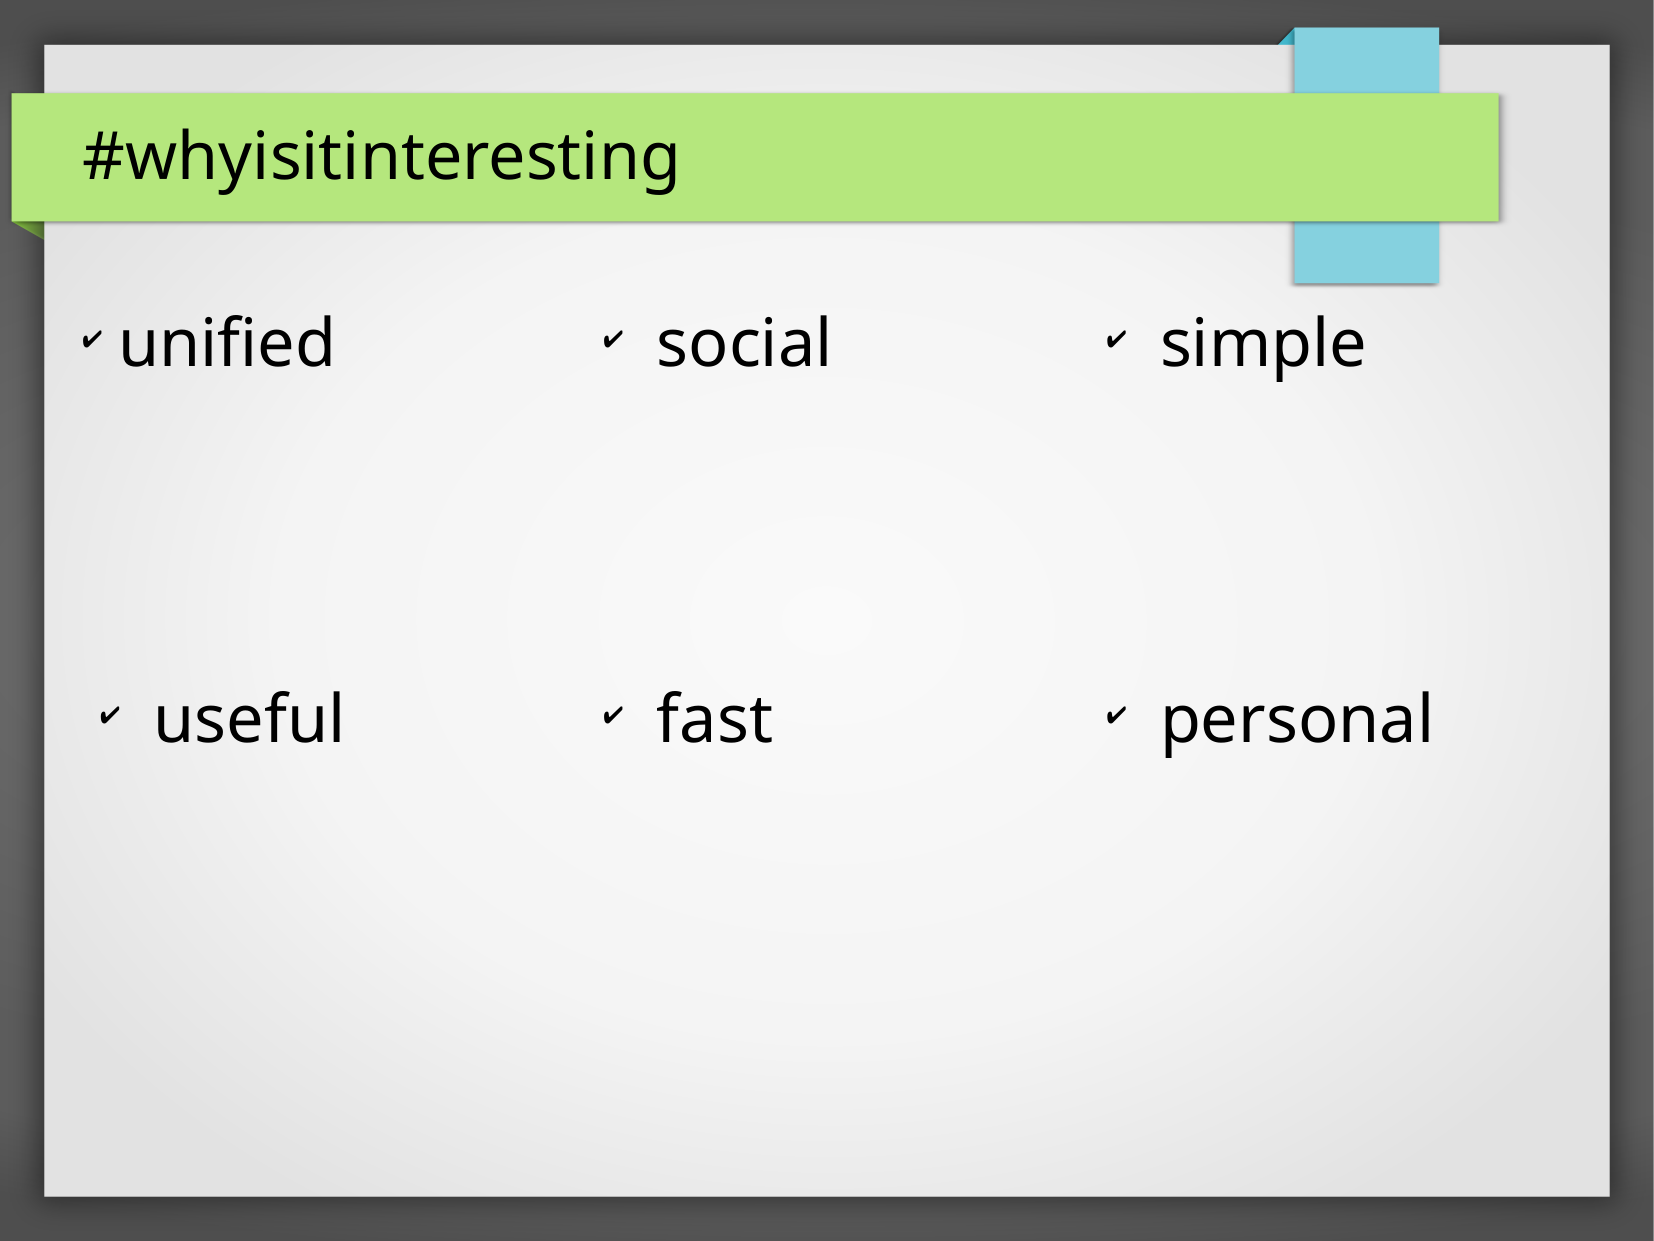

# #whyisitinteresting
unified
social
simple
useful
fast
personal